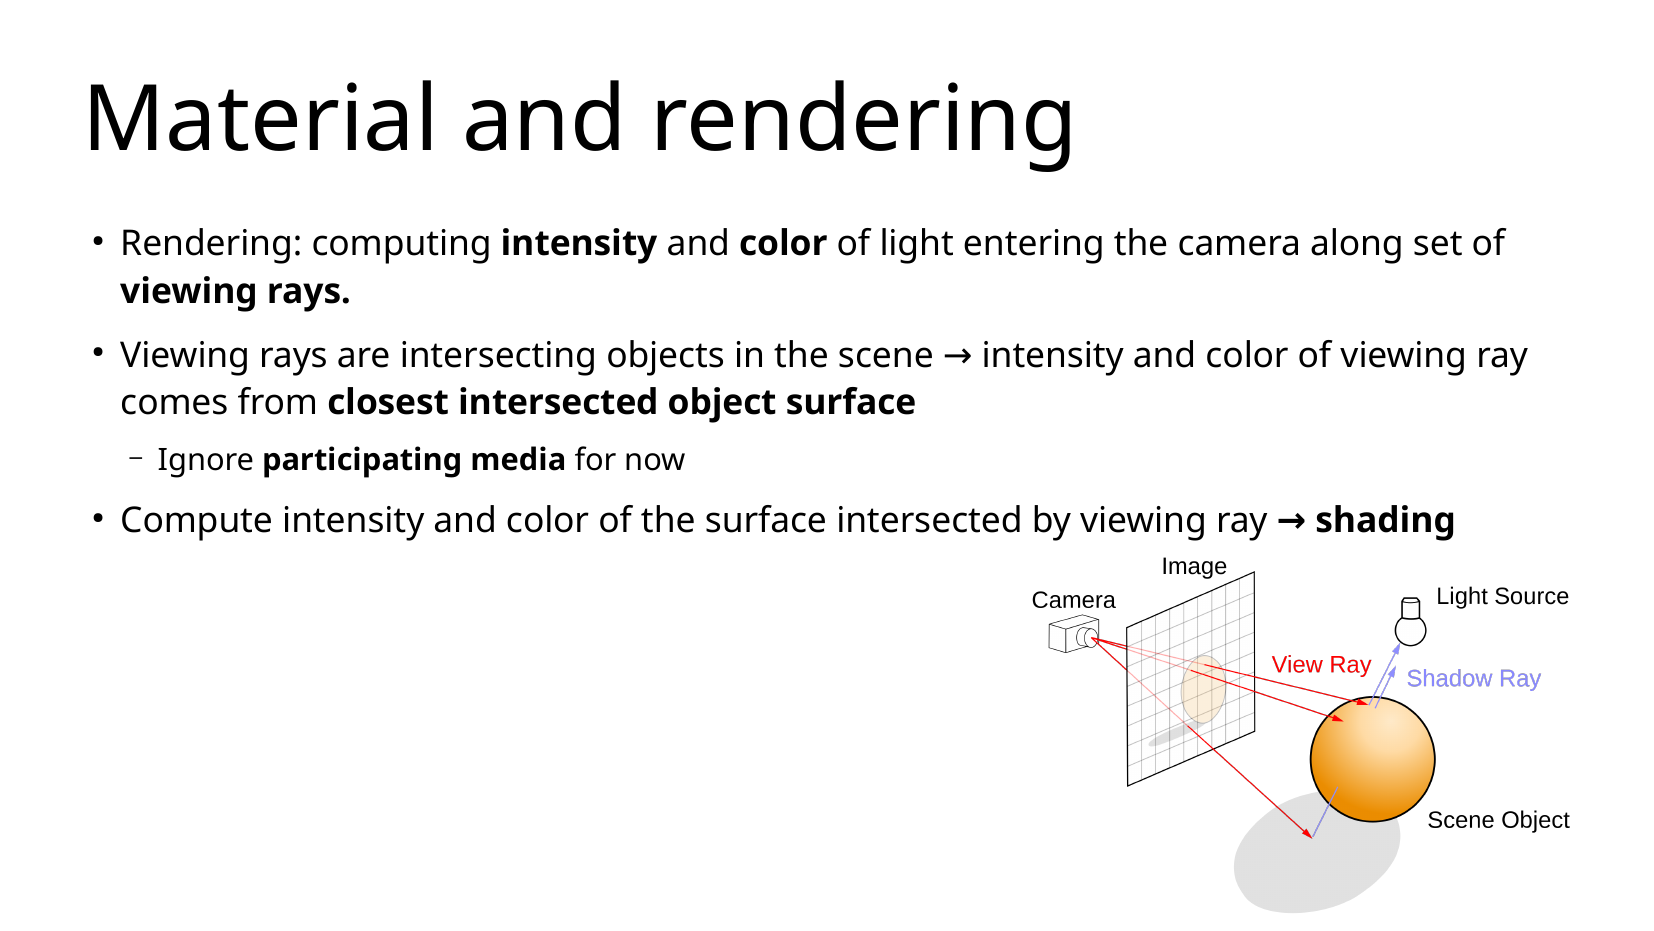

# Material and rendering
Rendering: computing intensity and color of light entering the camera along set of viewing rays.
Viewing rays are intersecting objects in the scene → intensity and color of viewing ray comes from closest intersected object surface
Ignore participating media for now
Compute intensity and color of the surface intersected by viewing ray → shading